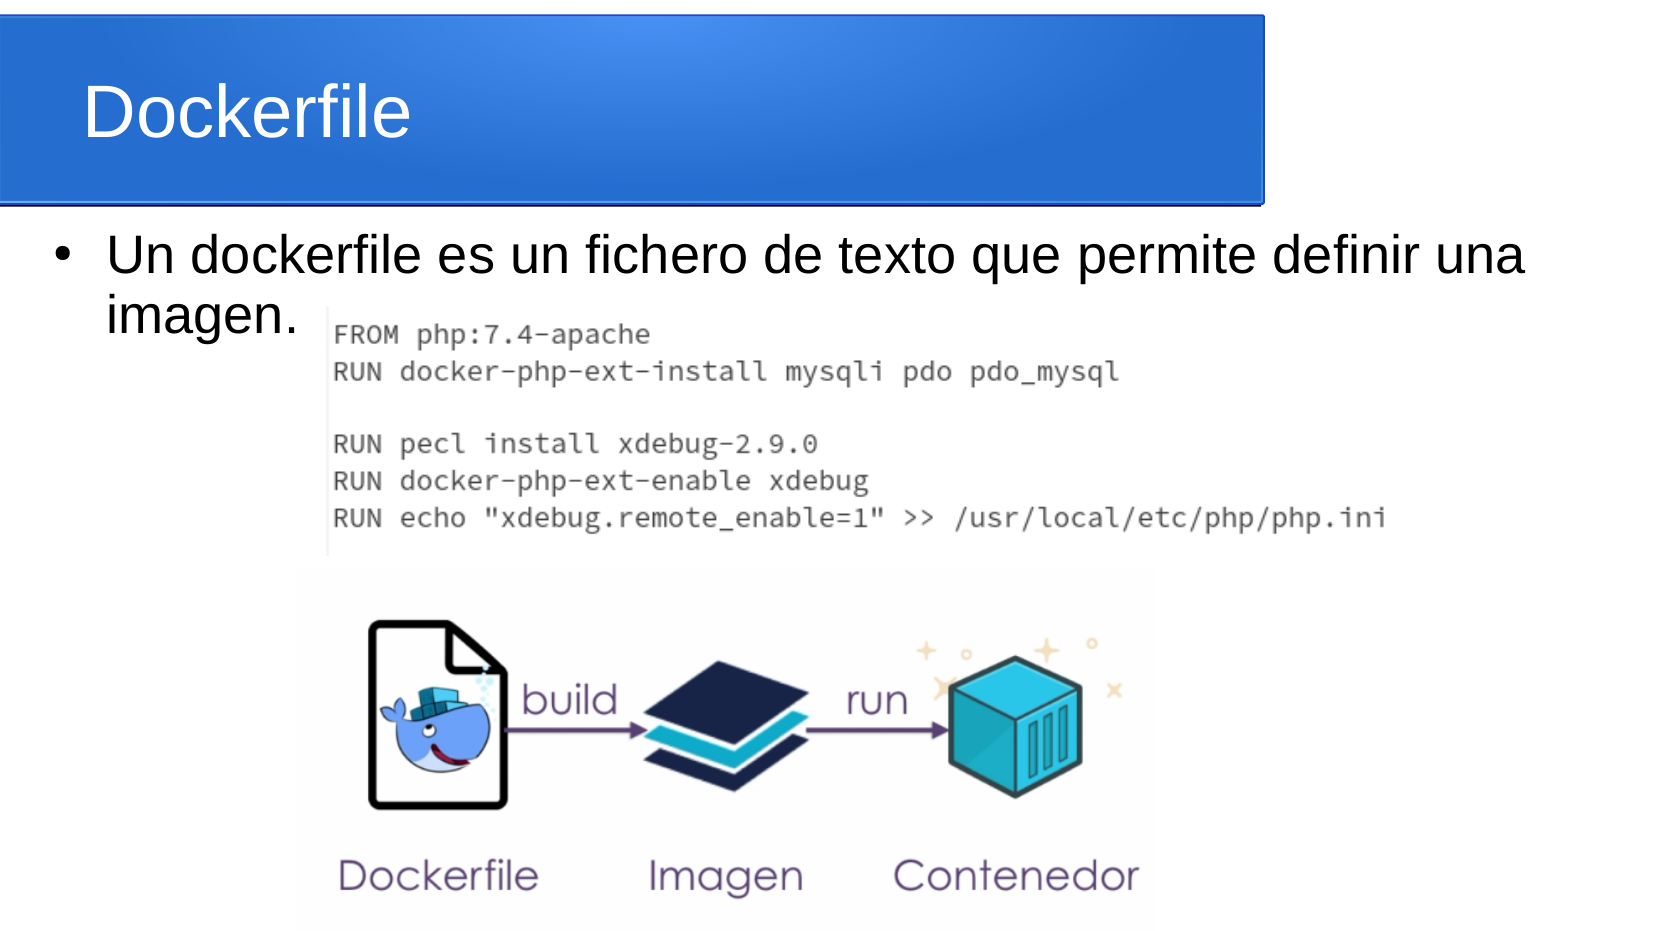

# Dockerfile
Un dockerfile es un fichero de texto que permite definir una imagen.